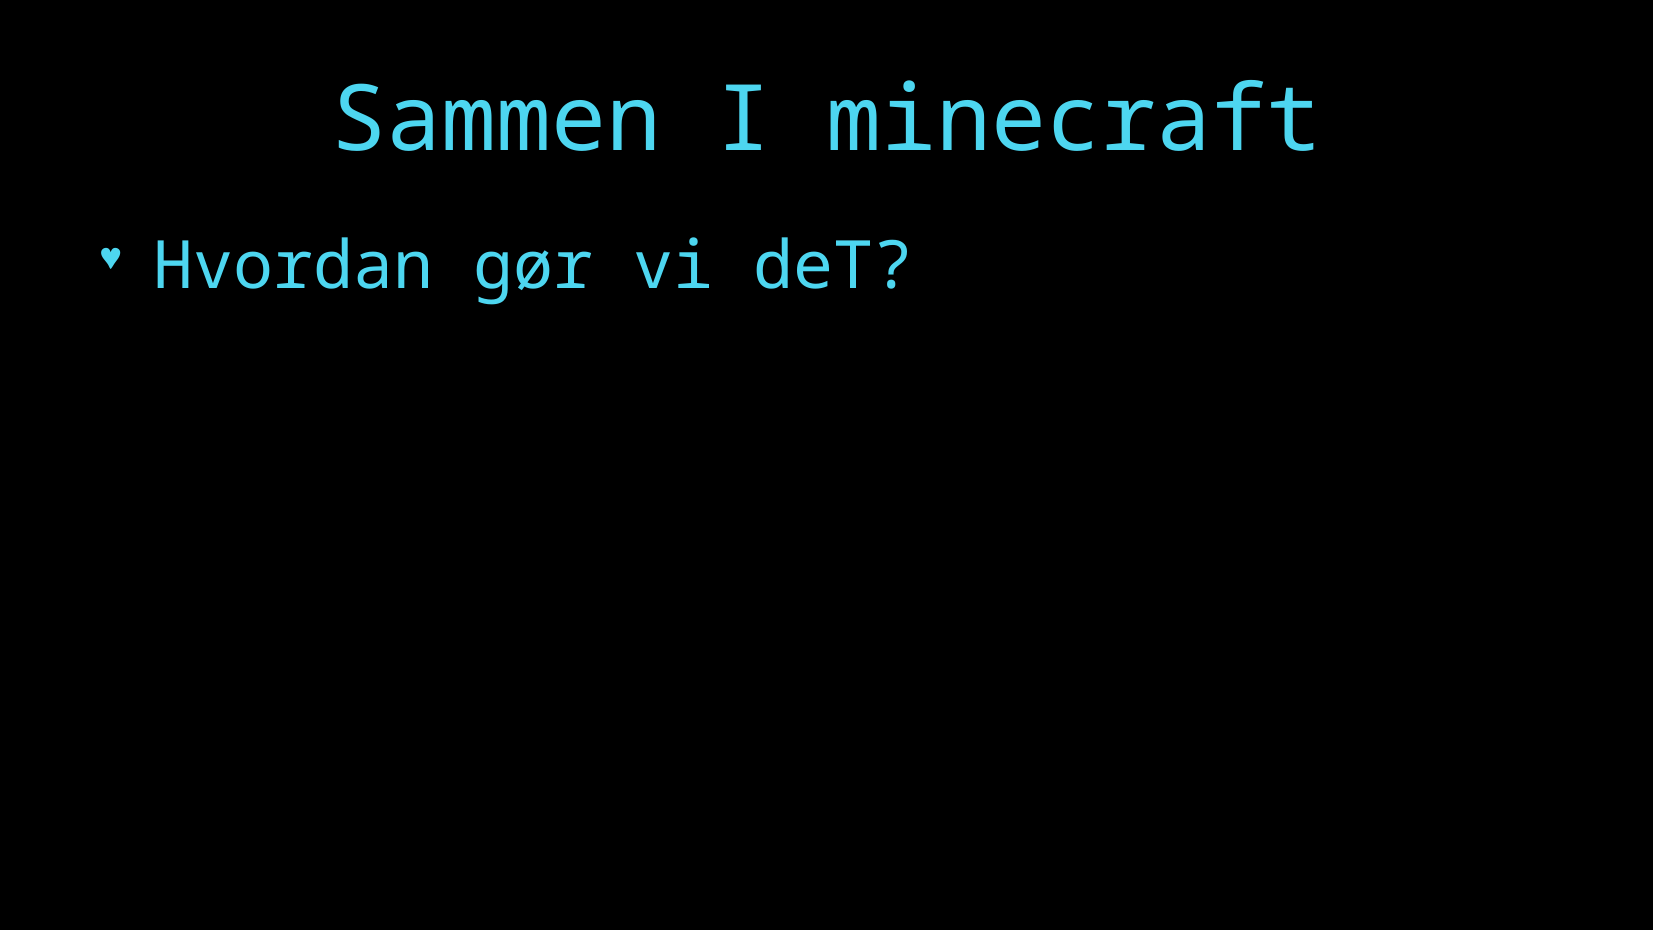

# Sammen I minecraft
Hvordan gør vi deT?